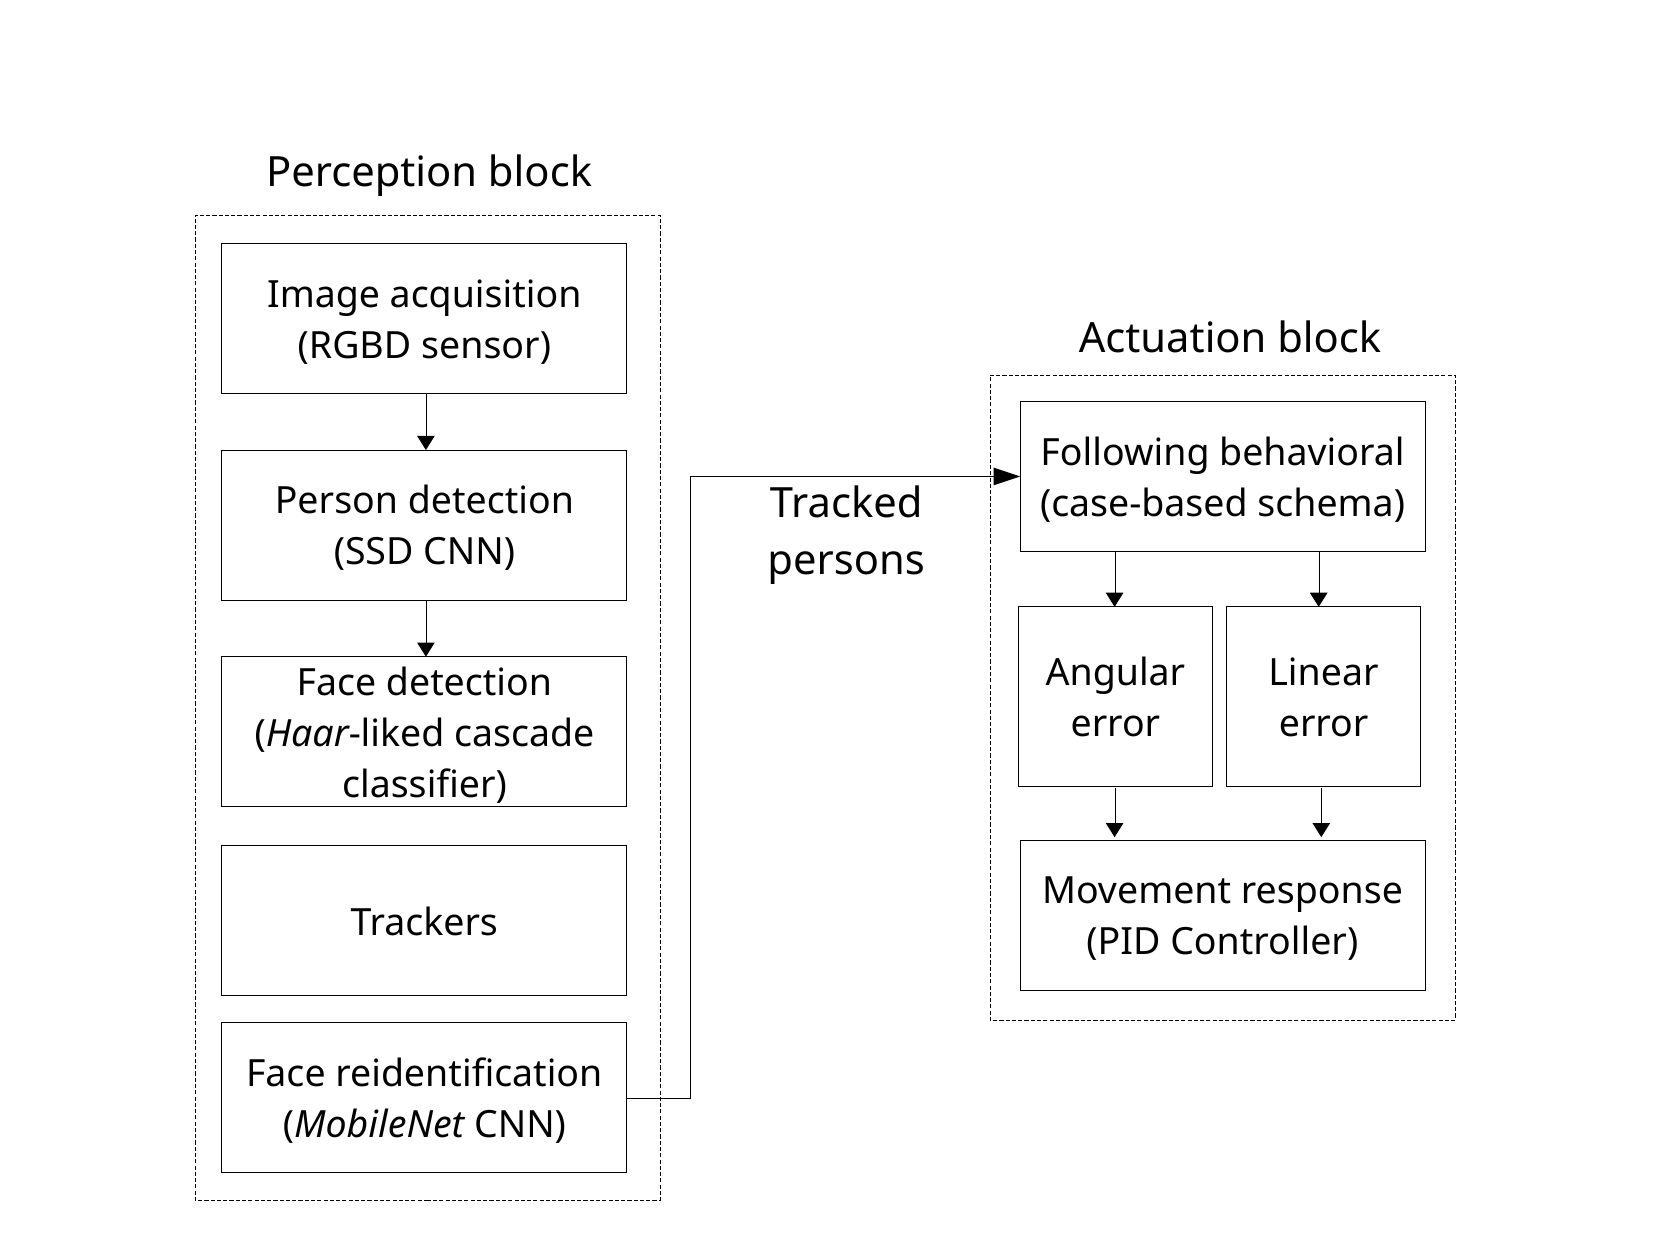

Perception block
Image acquisition
(RGBD sensor)
Actuation block
Following behavioral
(case-based schema)
Person detection
(SSD CNN)
Tracked
persons
Angular
error
Linear
error
Face detection
(Haar-liked cascade
classifier)
Movement response
(PID Controller)
Trackers
Face reidentification
(MobileNet CNN)